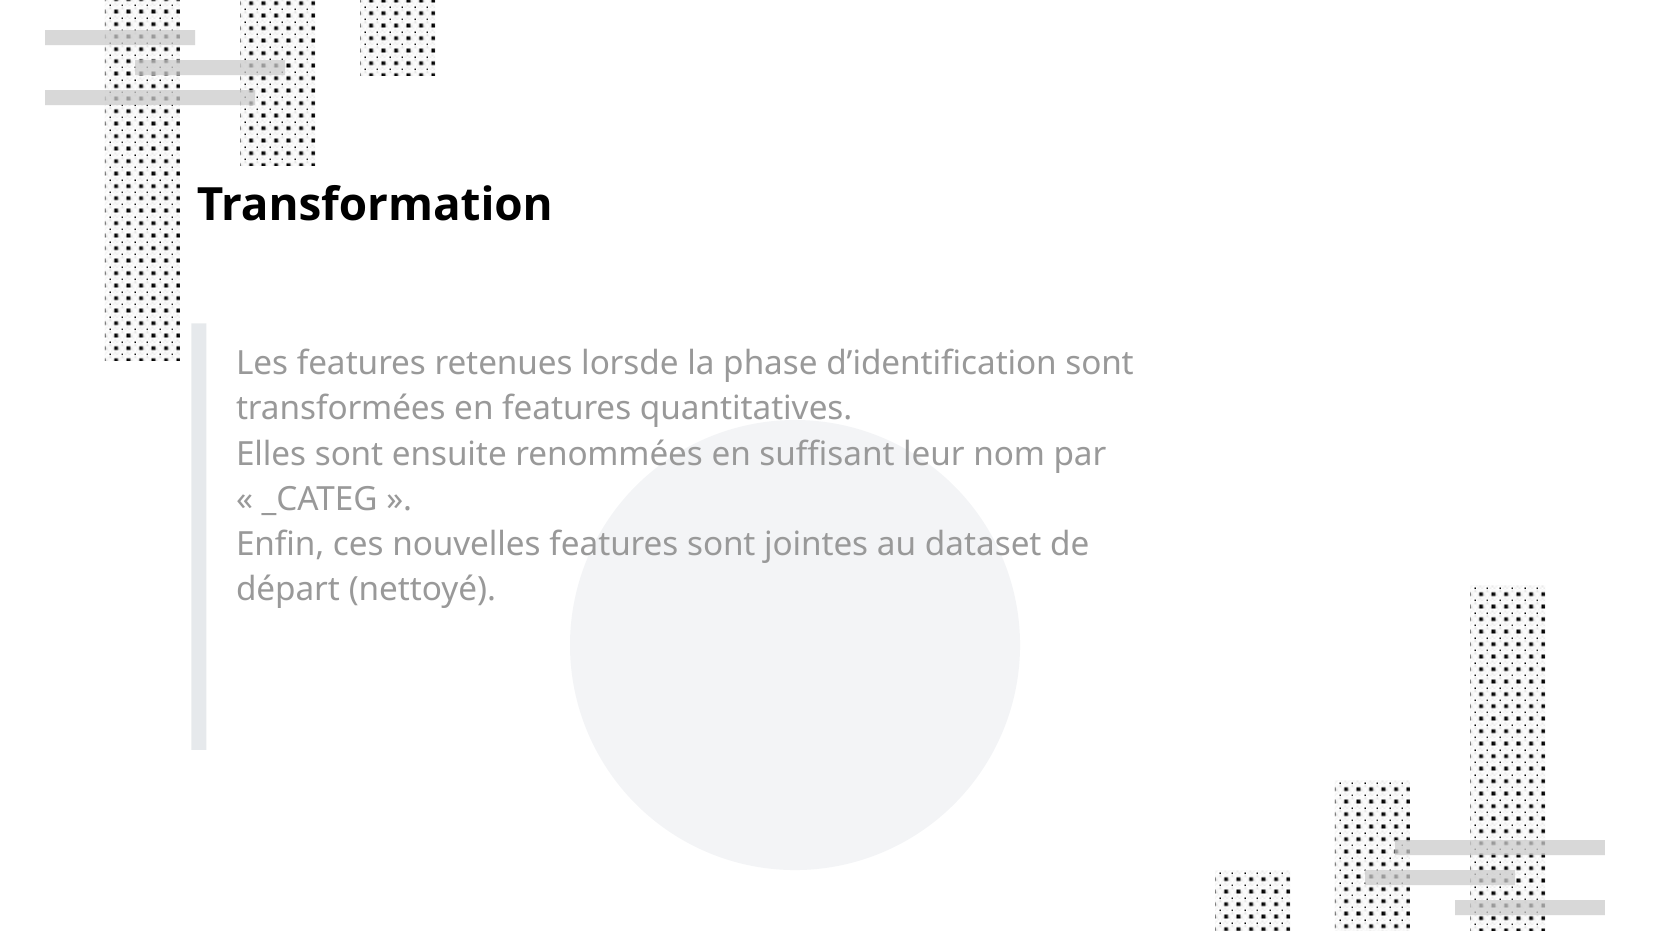

Transformation
Les features retenues lorsde la phase d’identification sont transformées en features quantitatives.
Elles sont ensuite renommées en suffisant leur nom par « _CATEG ».
Enfin, ces nouvelles features sont jointes au dataset de départ (nettoyé).